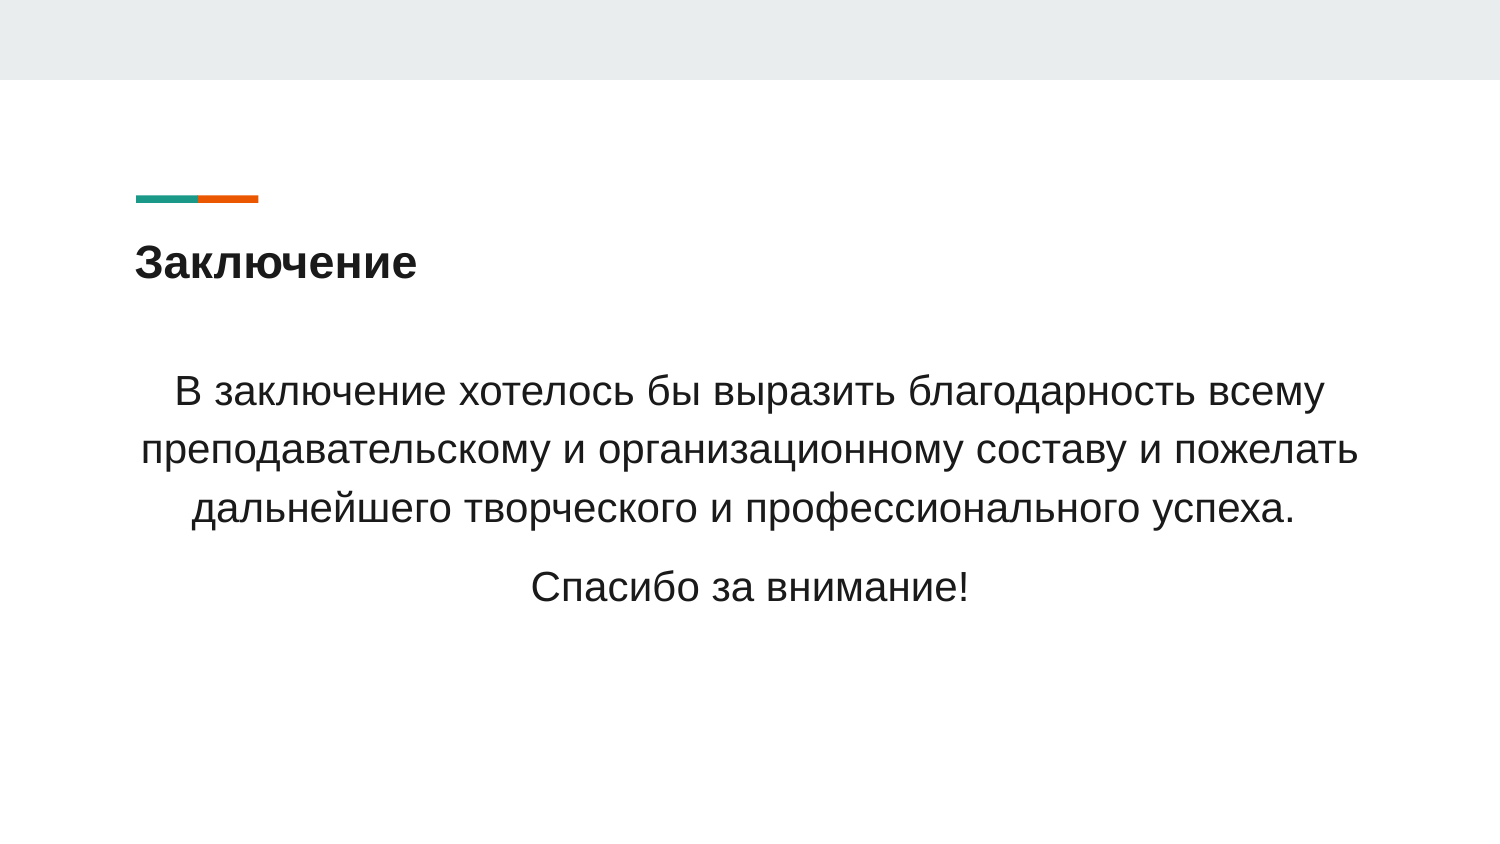

# Заключение
В заключение хотелось бы выразить благодарность всему преподавательскому и организационному составу и пожелать дальнейшего творческого и профессионального успеха.
Спасибо за внимание!